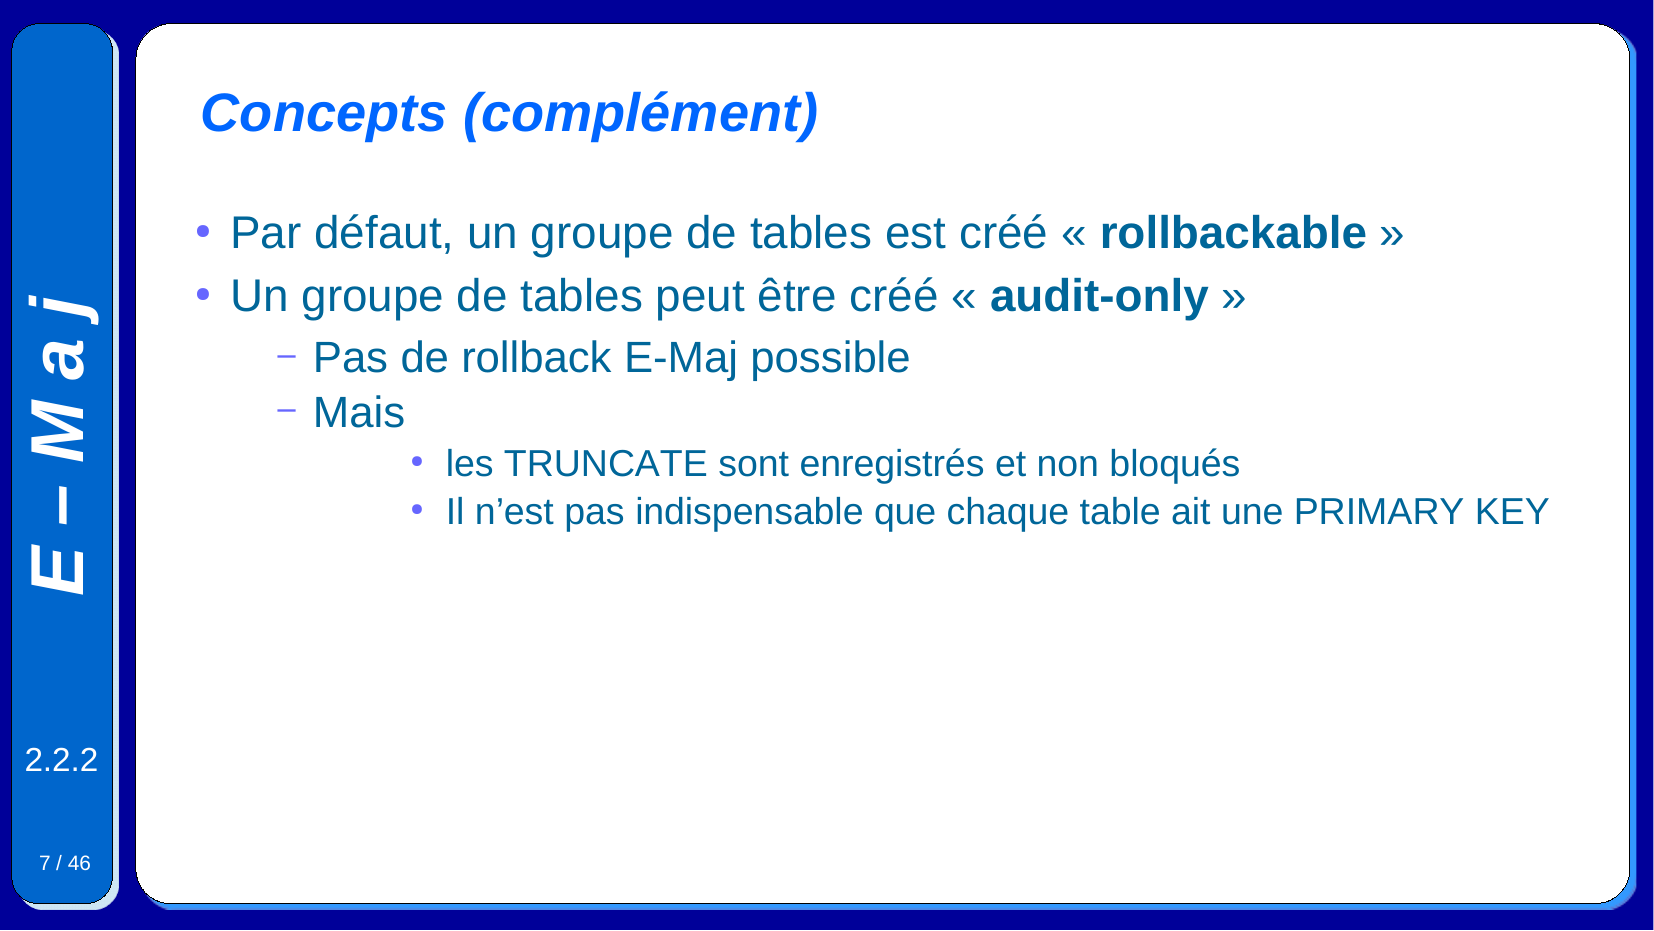

# Concepts (complément)
Par défaut, un groupe de tables est créé « rollbackable »
Un groupe de tables peut être créé « audit-only »
Pas de rollback E-Maj possible
Mais
les TRUNCATE sont enregistrés et non bloqués
Il n’est pas indispensable que chaque table ait une PRIMARY KEY